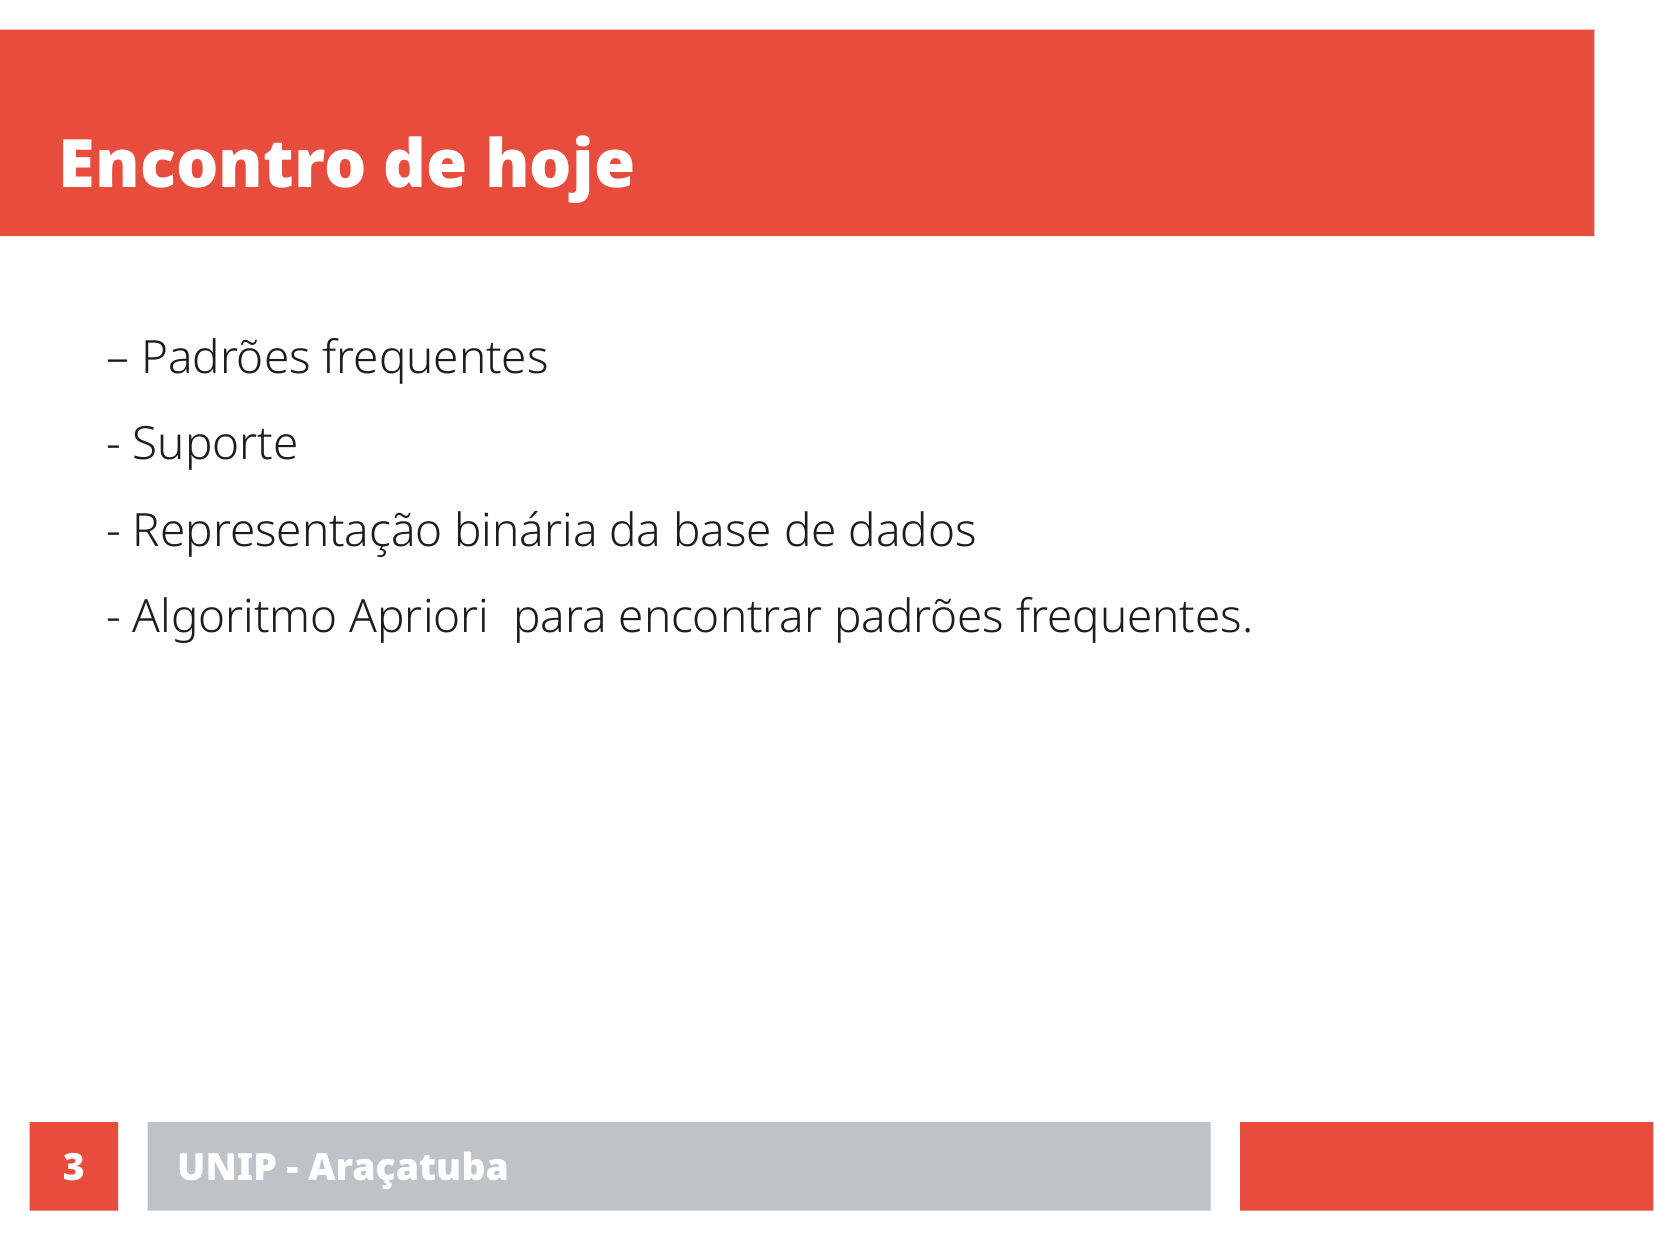

# Encontro de hoje
– Padrões frequentes
- Suporte
- Representação binária da base de dados
- Algoritmo Apriori para encontrar padrões frequentes.
3
UNIP - Araçatuba